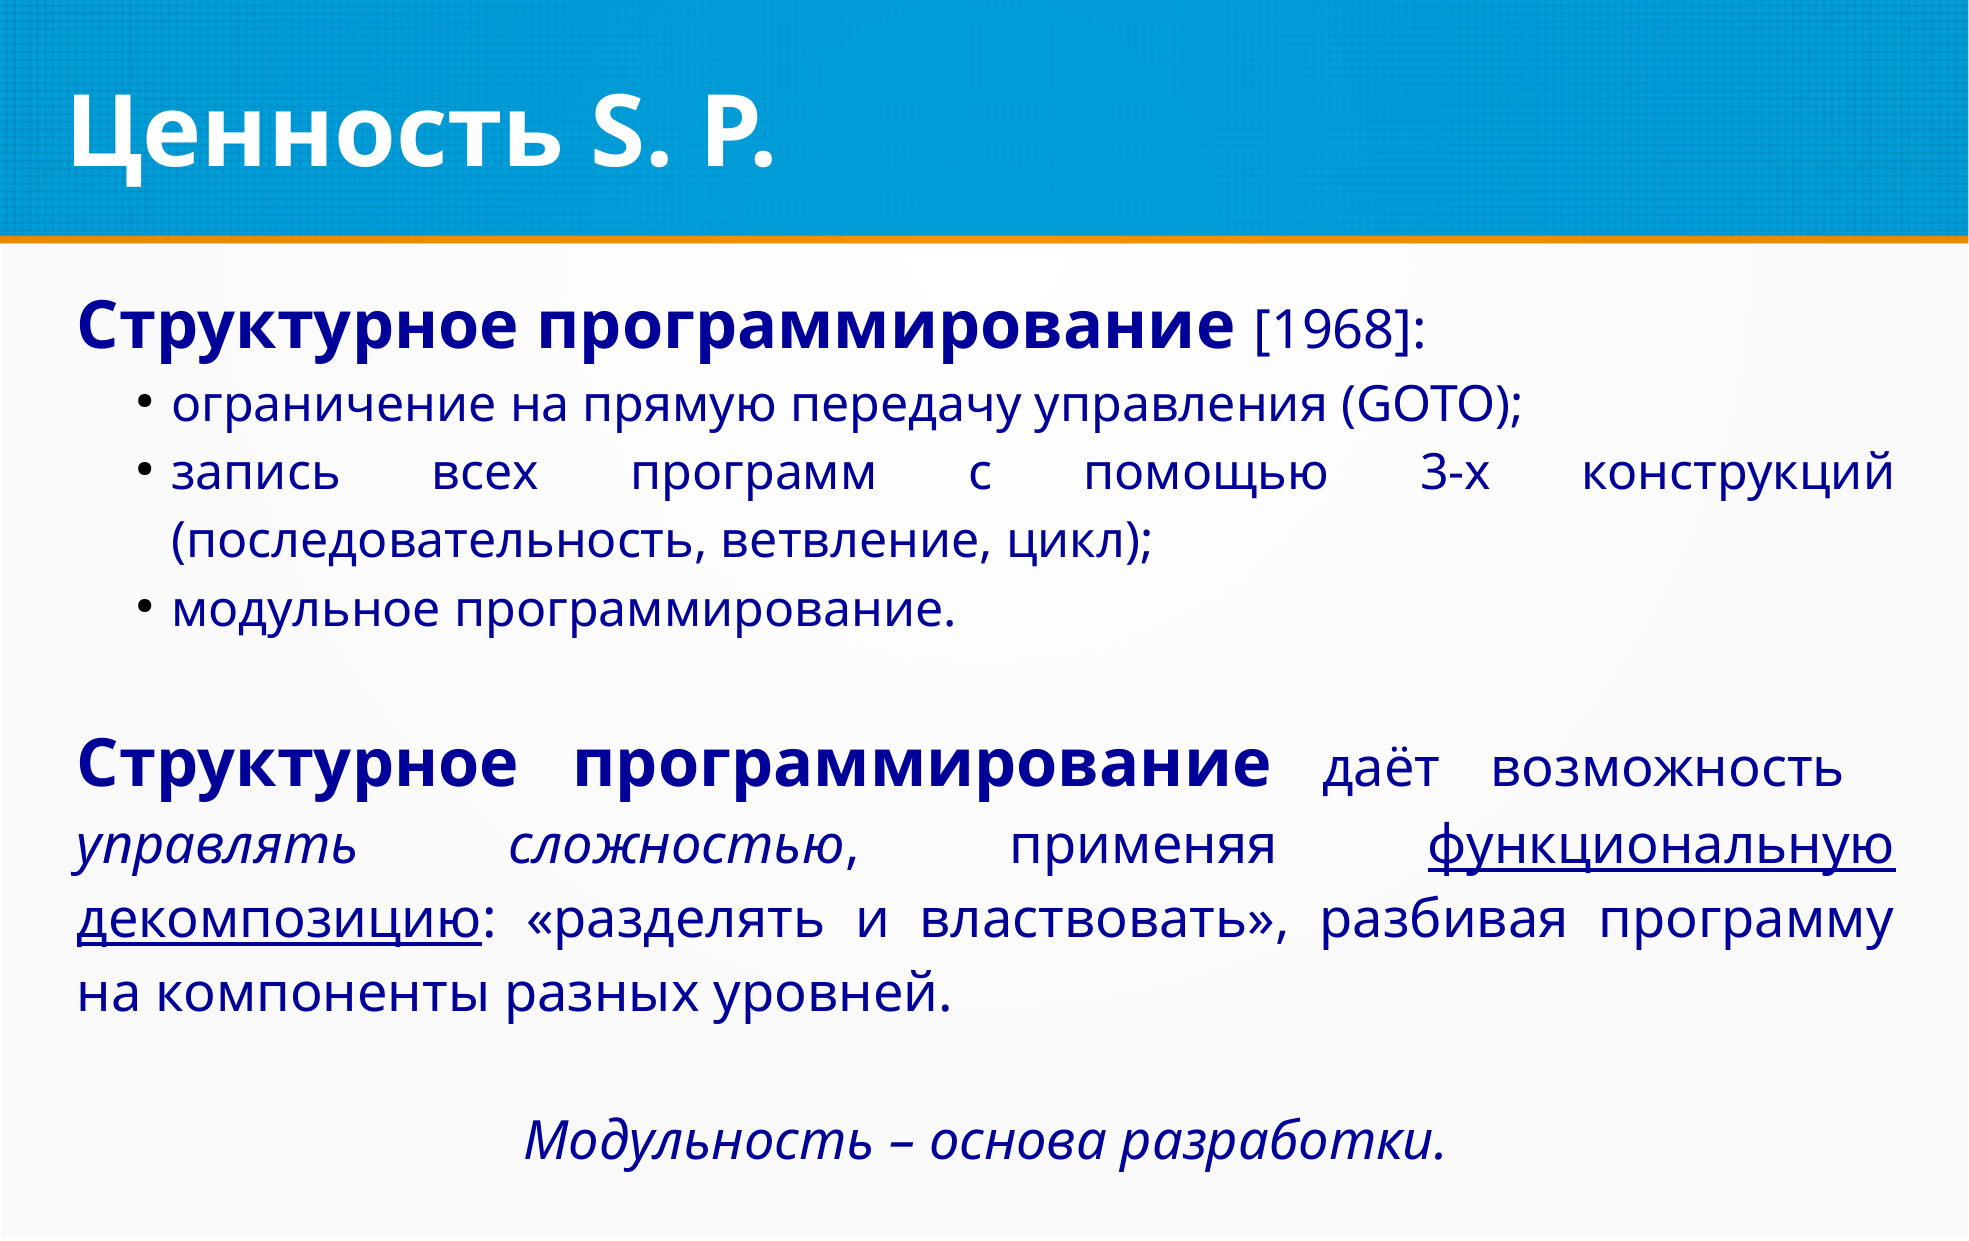

Ценность S. P.
Структурное программирование [1968]:
ограничение на прямую передачу управления (GOTO);
запись всех программ с помощью 3-х конструкций (последовательность, ветвление, цикл);
модульное программирование.
Структурное программирование даёт возможность управлять сложностью, применяя функциональную декомпозицию: «разделять и властвовать», разбивая программу на компоненты разных уровней.
Модульность – основа разработки.